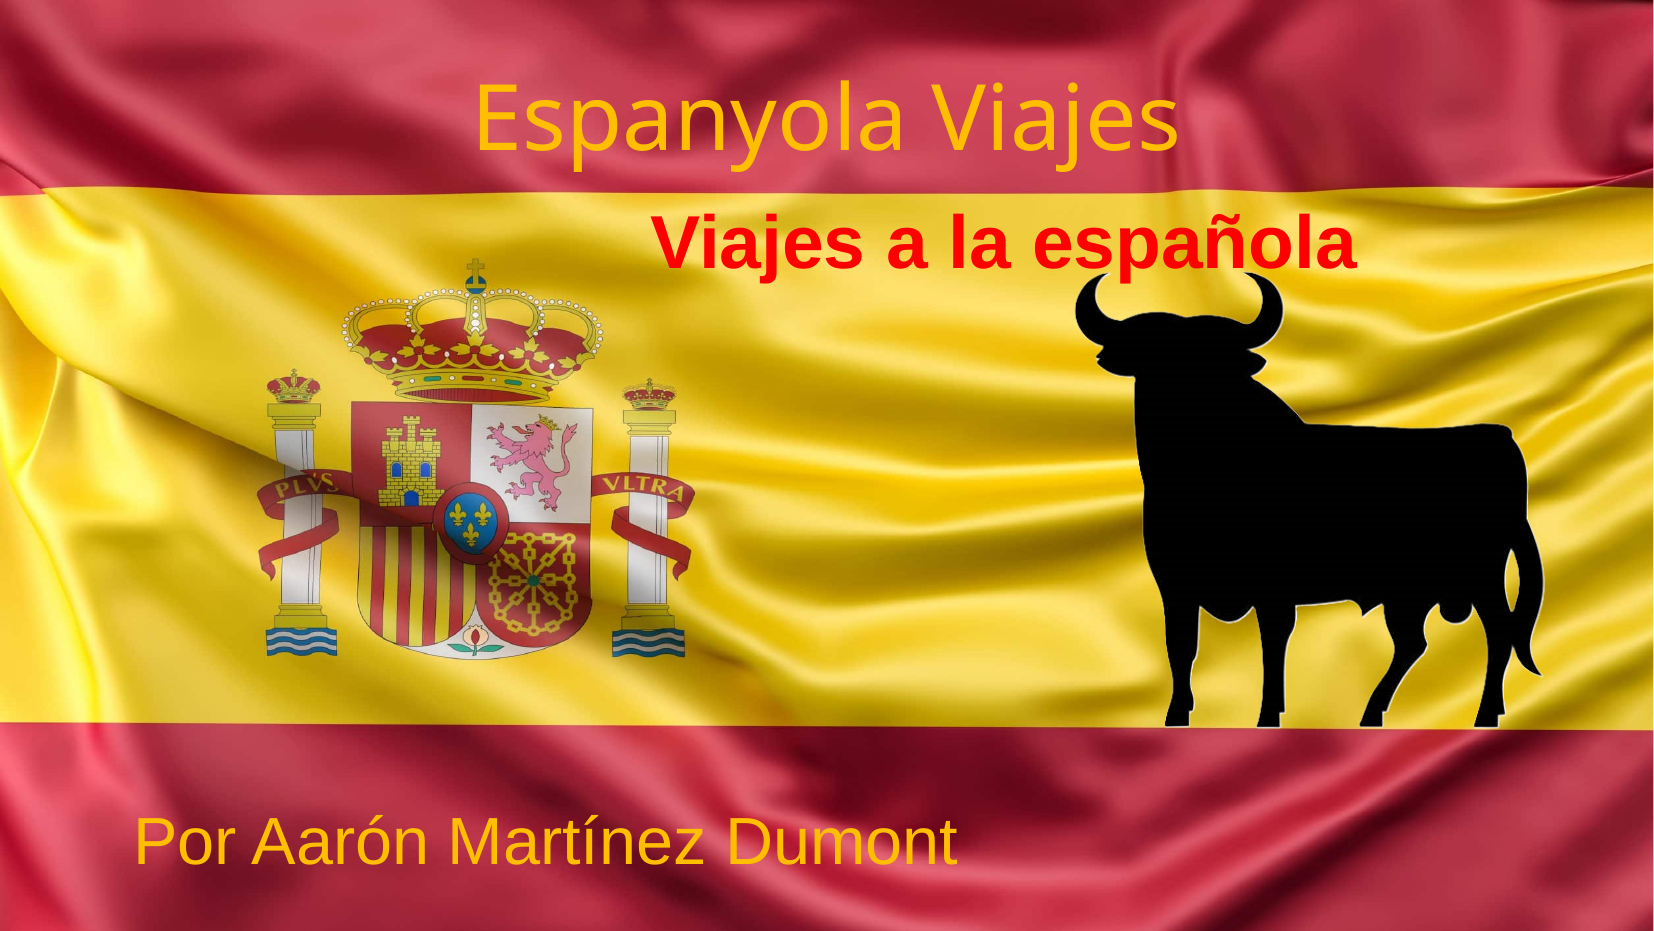

# Espanyola Viajes
Viajes a la española
Por Aarón Martínez Dumont